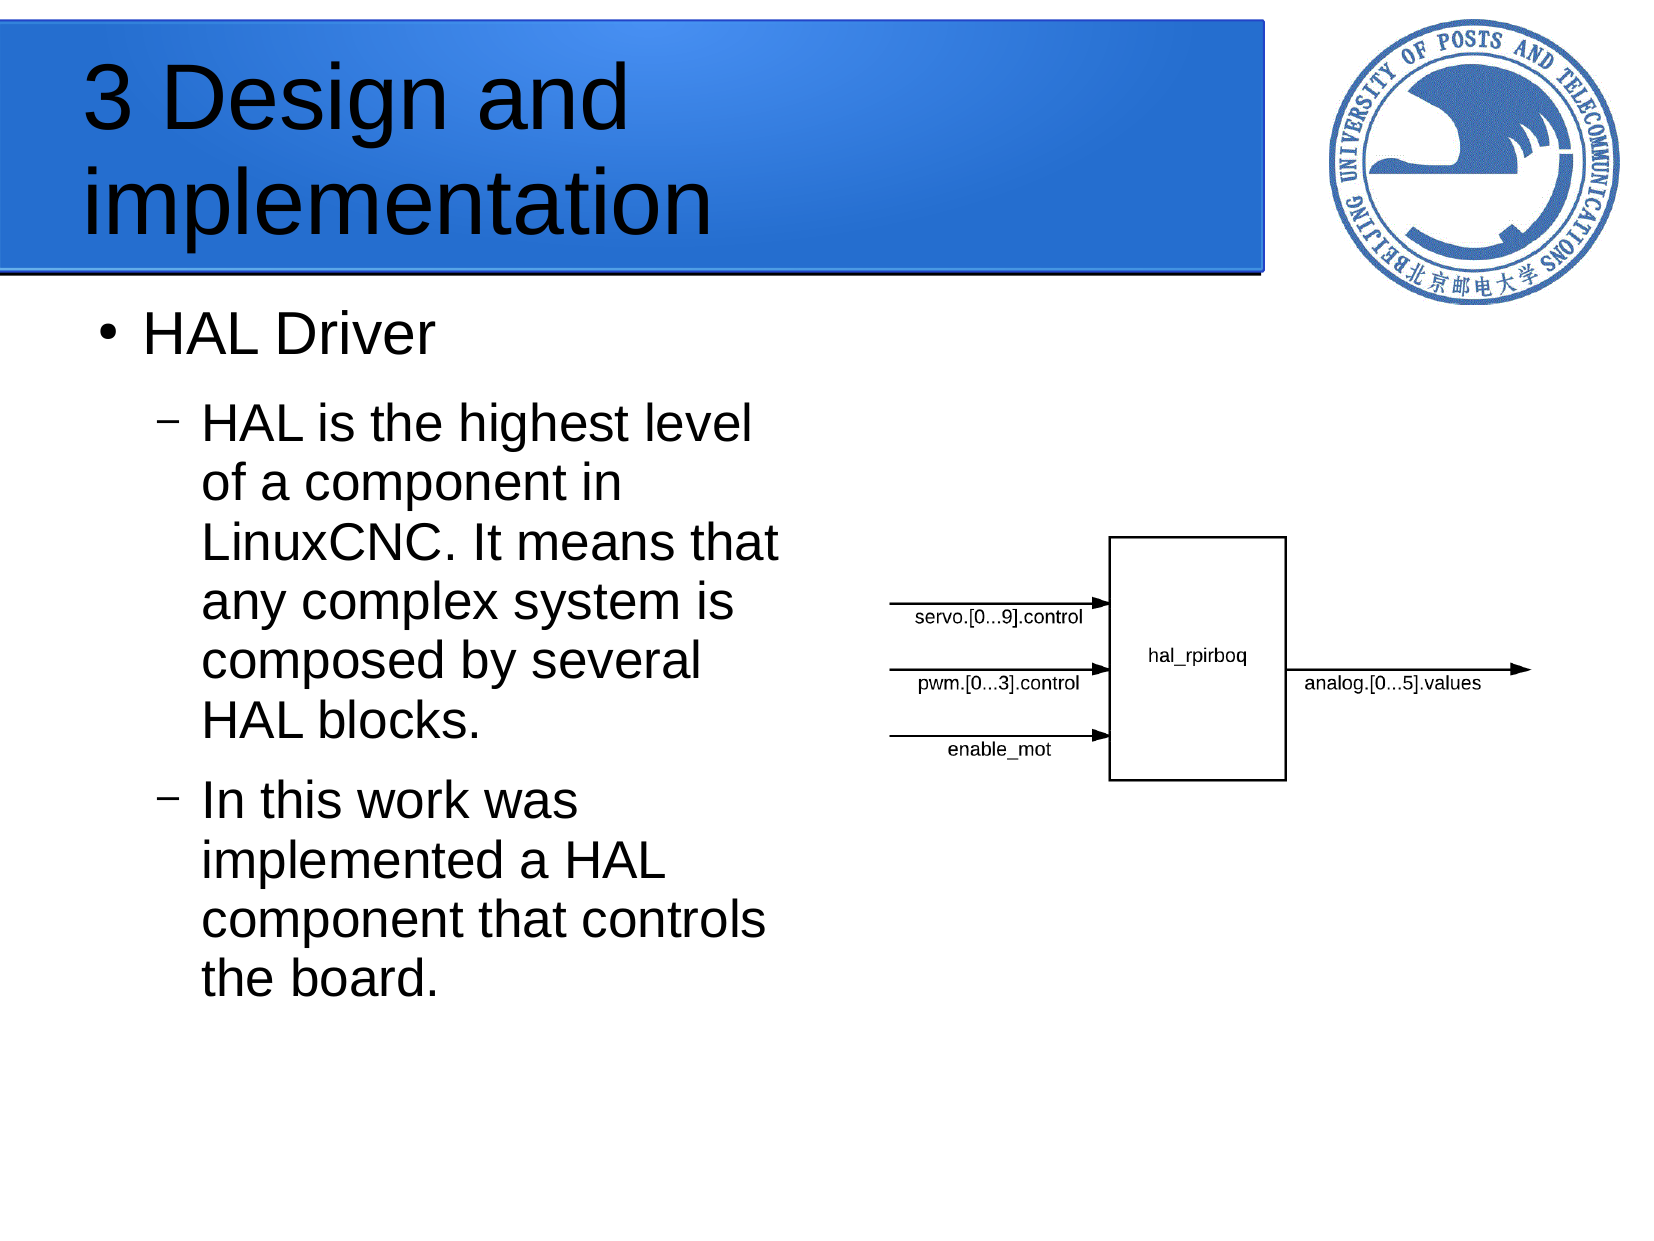

# 3 Design and implementation
HAL Driver
HAL is the highest level of a component in LinuxCNC. It means that any complex system is composed by several HAL blocks.
In this work was implemented a HAL component that controls the board.